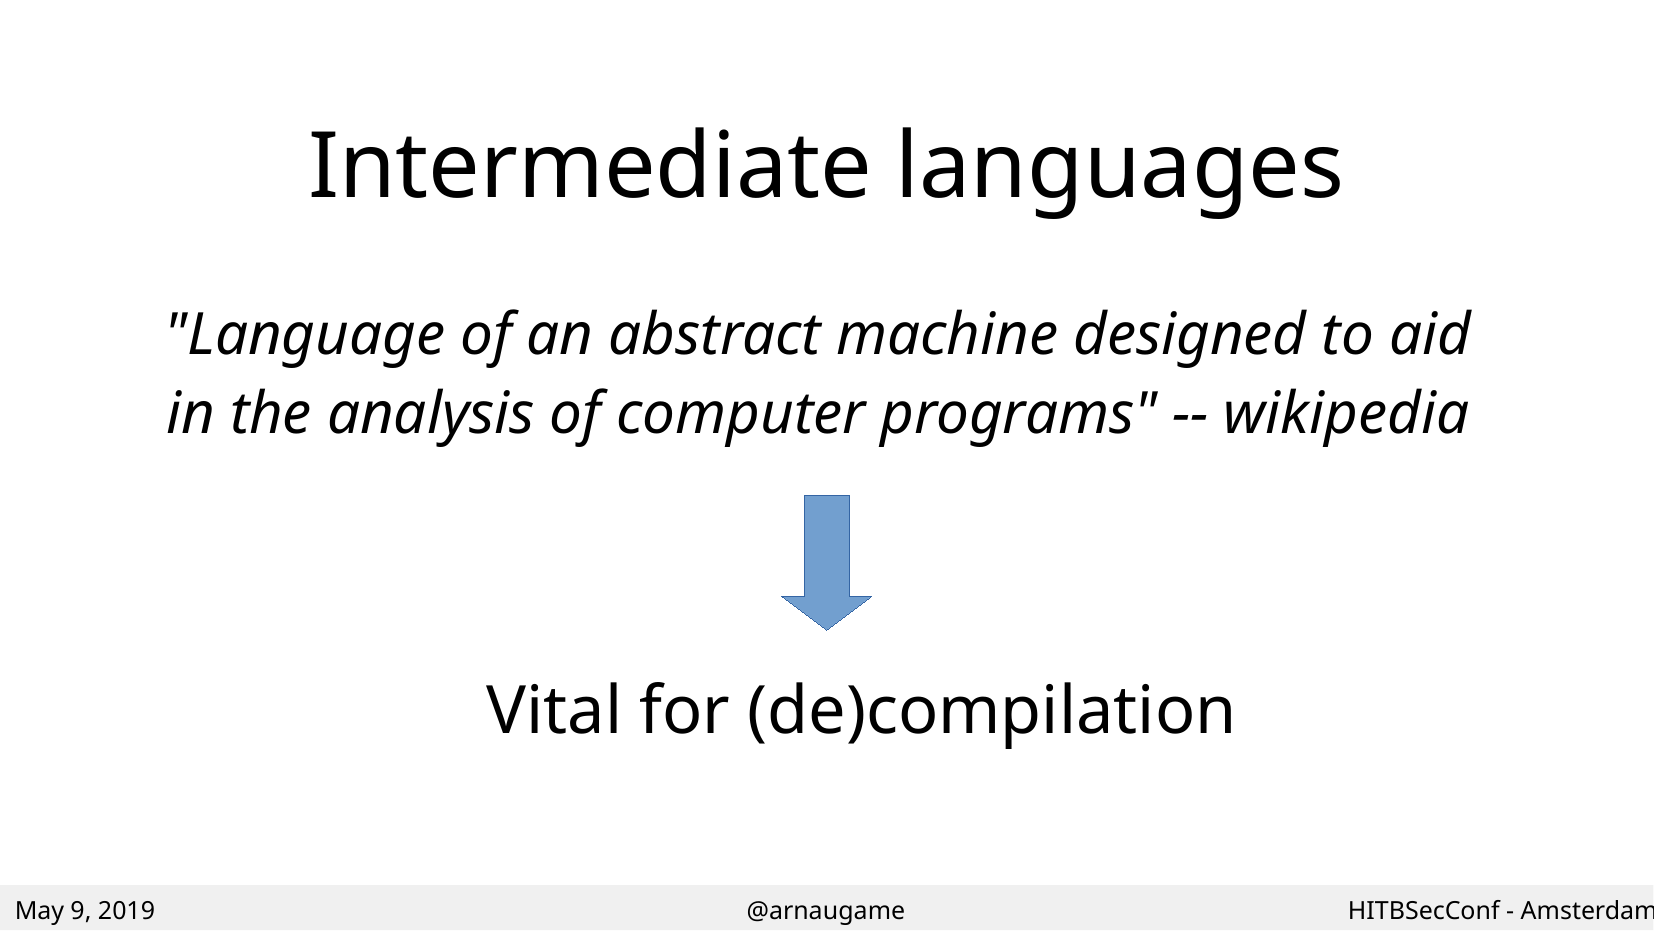

# Intermediate languages
"Language of an abstract machine designed to aid in the analysis of computer programs" -- wikipedia
Vital for (de)compilation
May 9, 2019
@arnaugamez
HITBSecConf - Amsterdam